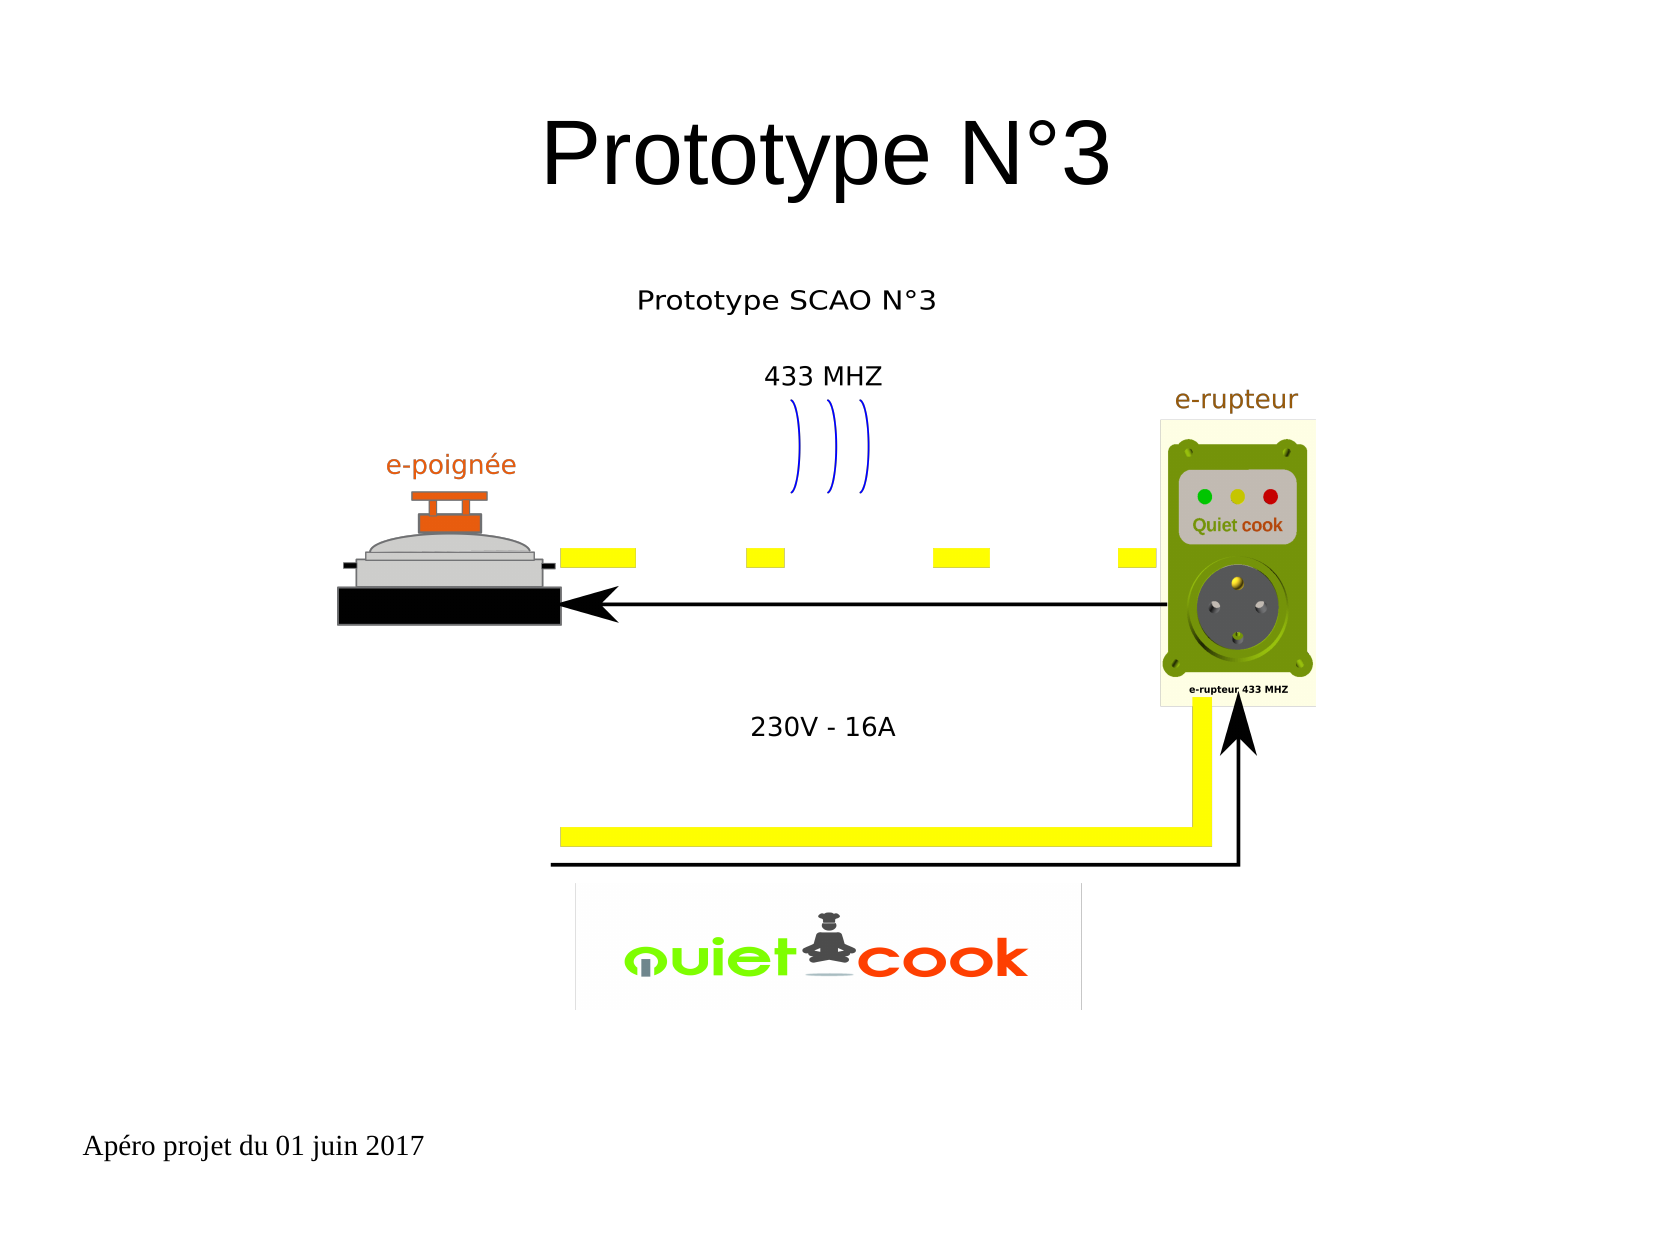

# Prototype N°3
Apéro projet du 01 juin 2017